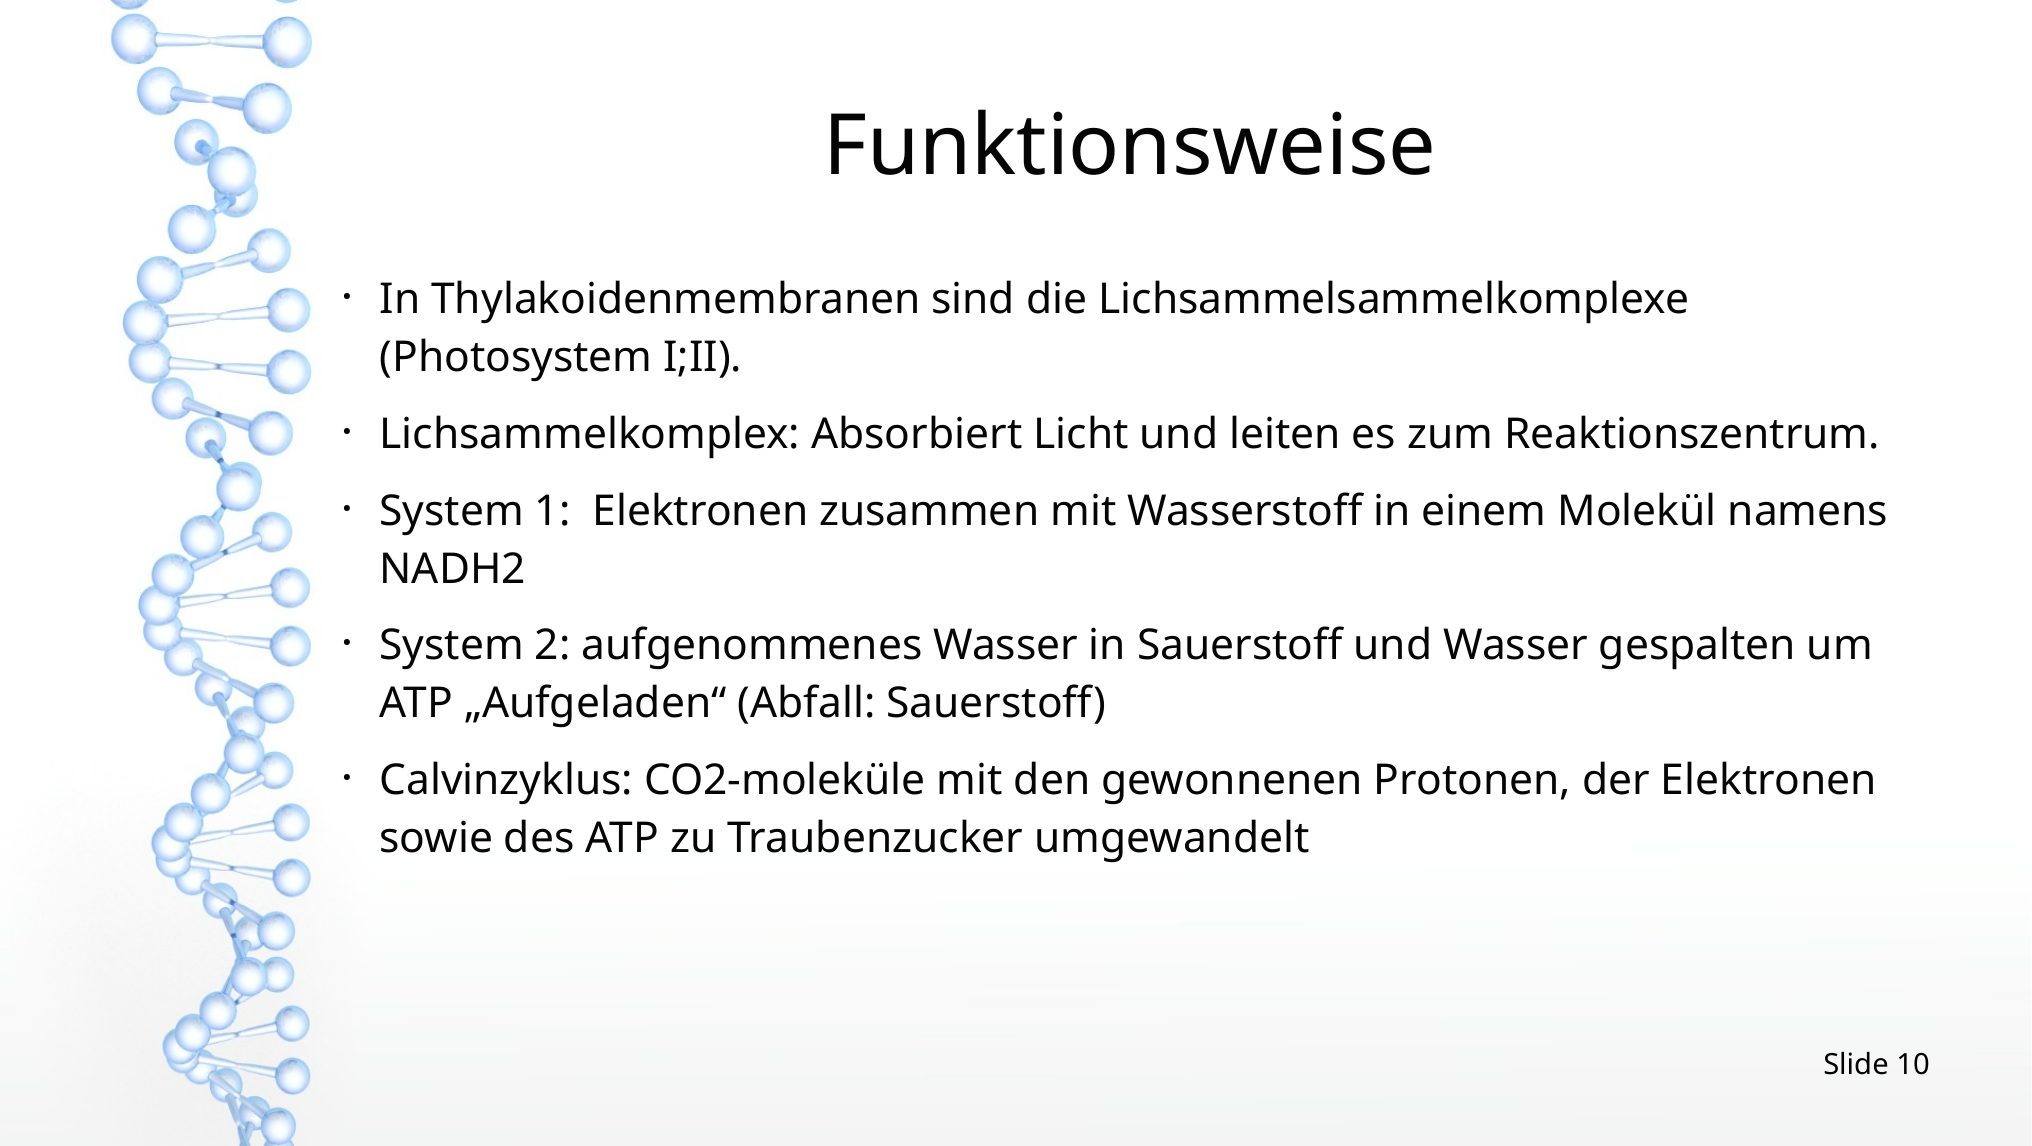

# Funktionsweise
In Thylakoidenmembranen sind die Lichsammelsammelkomplexe						(Photosystem I;II).
Lichsammelkomplex: Absorbiert Licht und leiten es zum Reaktionszentrum.
System 1: Elektronen zusammen mit Wasserstoff in einem Molekül namens NADH2
System 2: aufgenommenes Wasser in Sauerstoff und Wasser gespalten um ATP „Aufgeladen“ (Abfall: Sauerstoff)
Calvinzyklus: CO2-moleküle mit den gewonnenen Protonen, der Elektronen sowie des ATP zu Traubenzucker umgewandelt
10